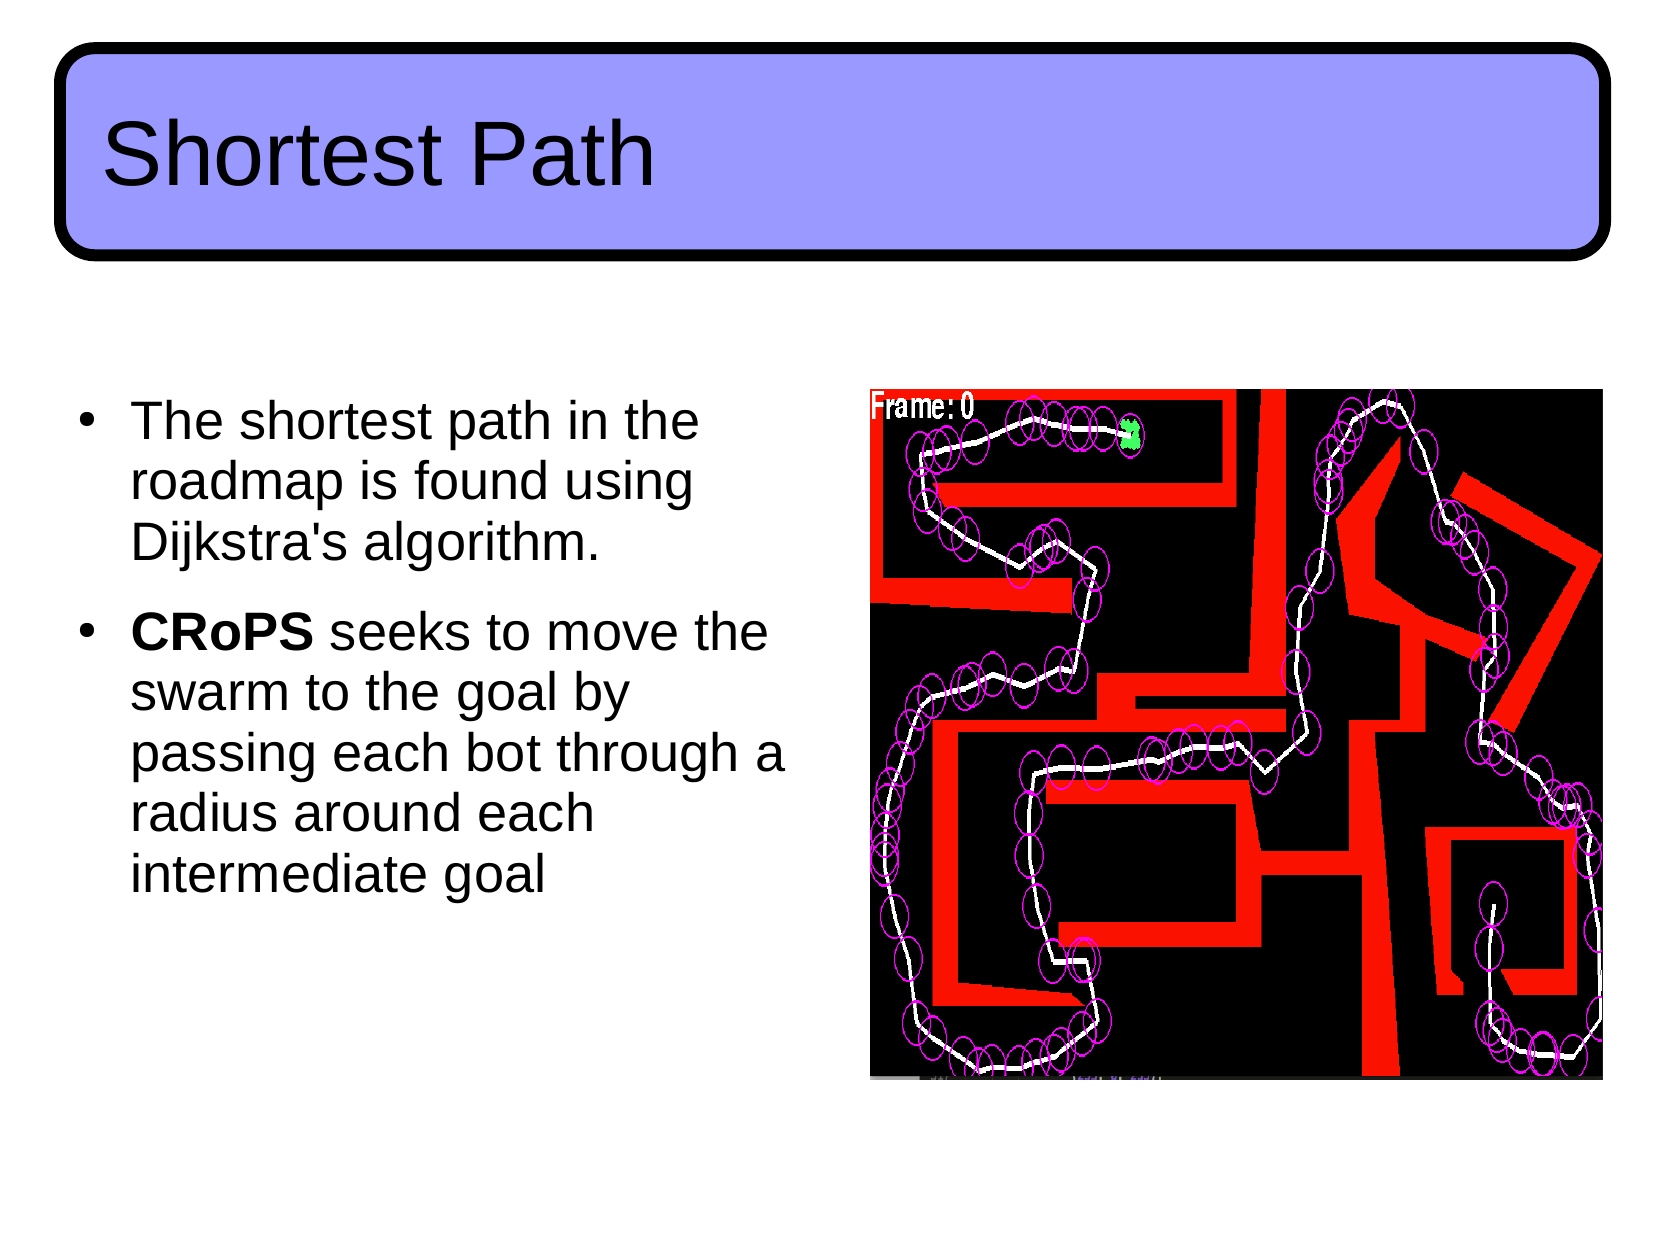

#
Swarm Motion
Shortest Path
The shortest path in the roadmap is found using Dijkstra's algorithm.
CRoPS seeks to move the swarm to the goal by passing each bot through a radius around each intermediate goal